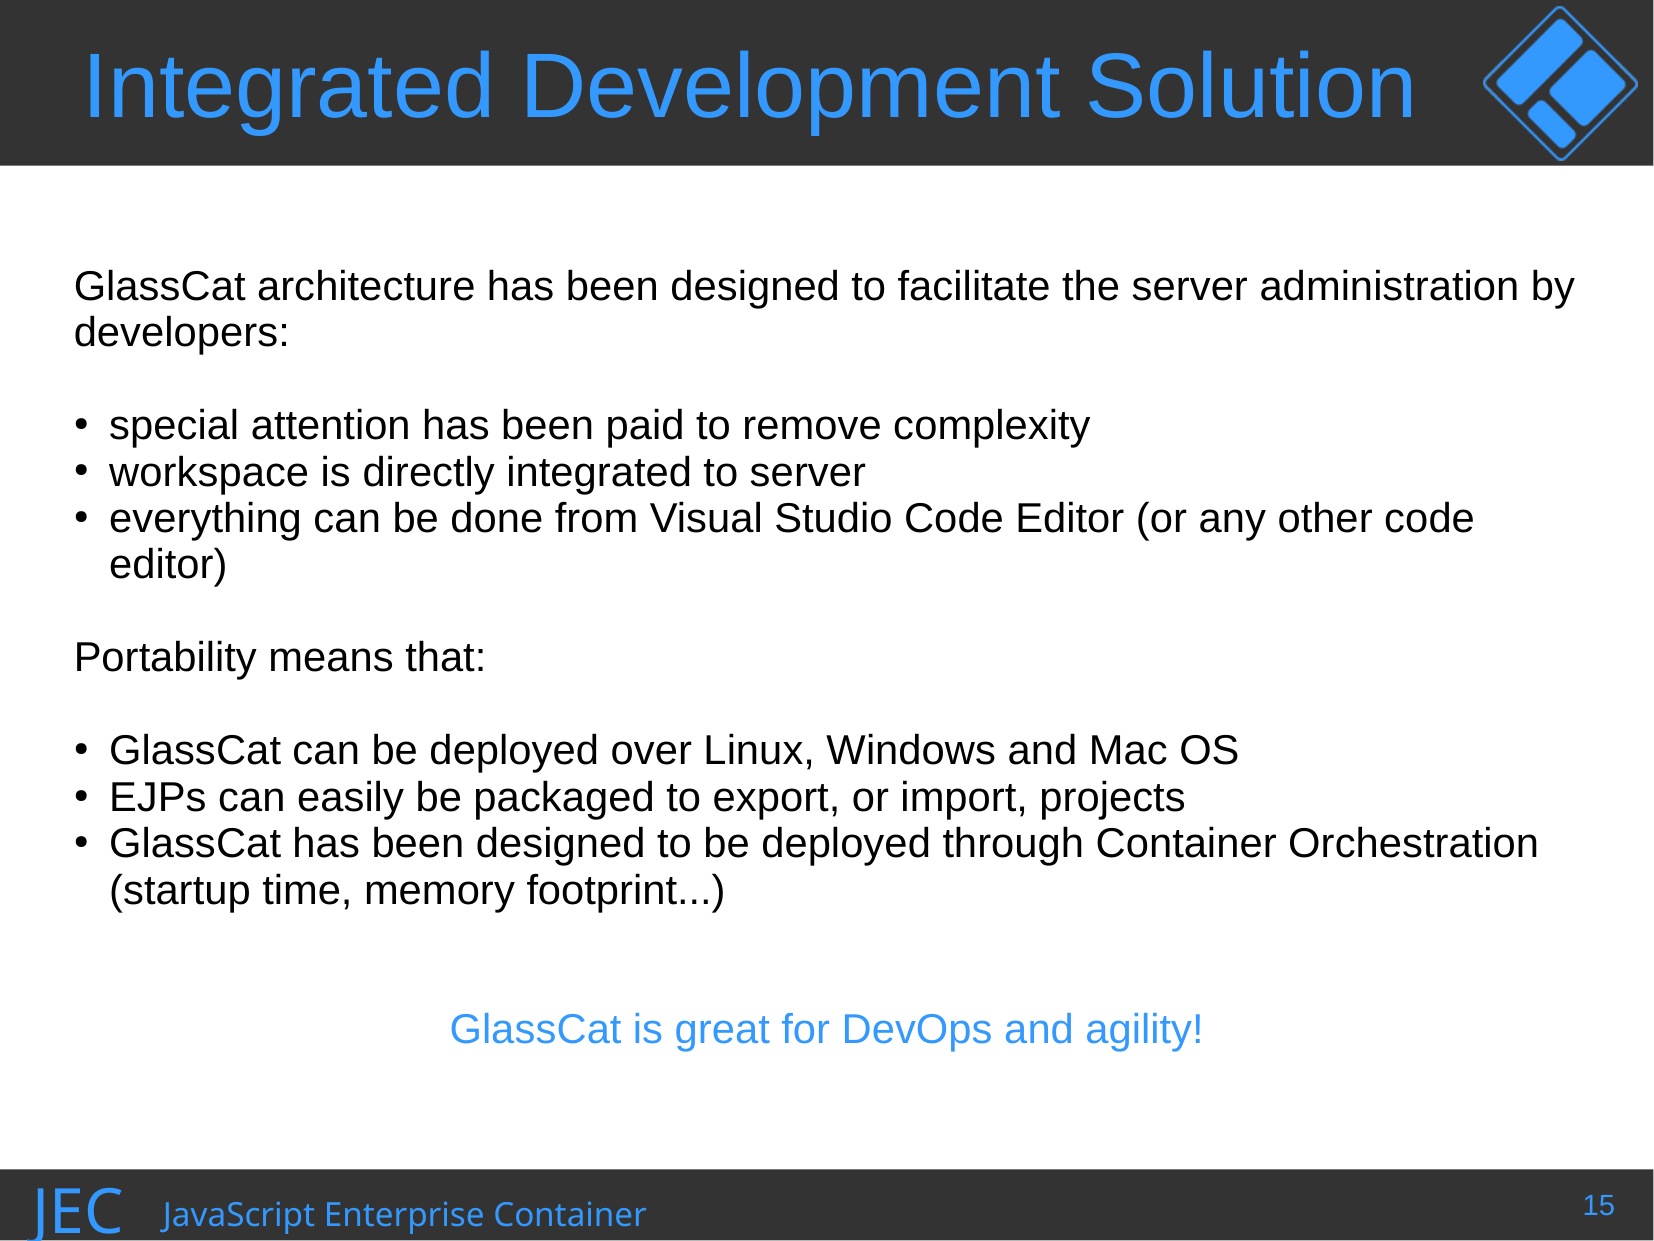

# Integrated Development Solution
GlassCat architecture has been designed to facilitate the server administration by developers:
special attention has been paid to remove complexity
workspace is directly integrated to server
everything can be done from Visual Studio Code Editor (or any other code editor)
Portability means that:
GlassCat can be deployed over Linux, Windows and Mac OS
EJPs can easily be packaged to export, or import, projects
GlassCat has been designed to be deployed through Container Orchestration (startup time, memory footprint...)
GlassCat is great for DevOps and agility!
JEC
15
JavaScript Enterprise Container